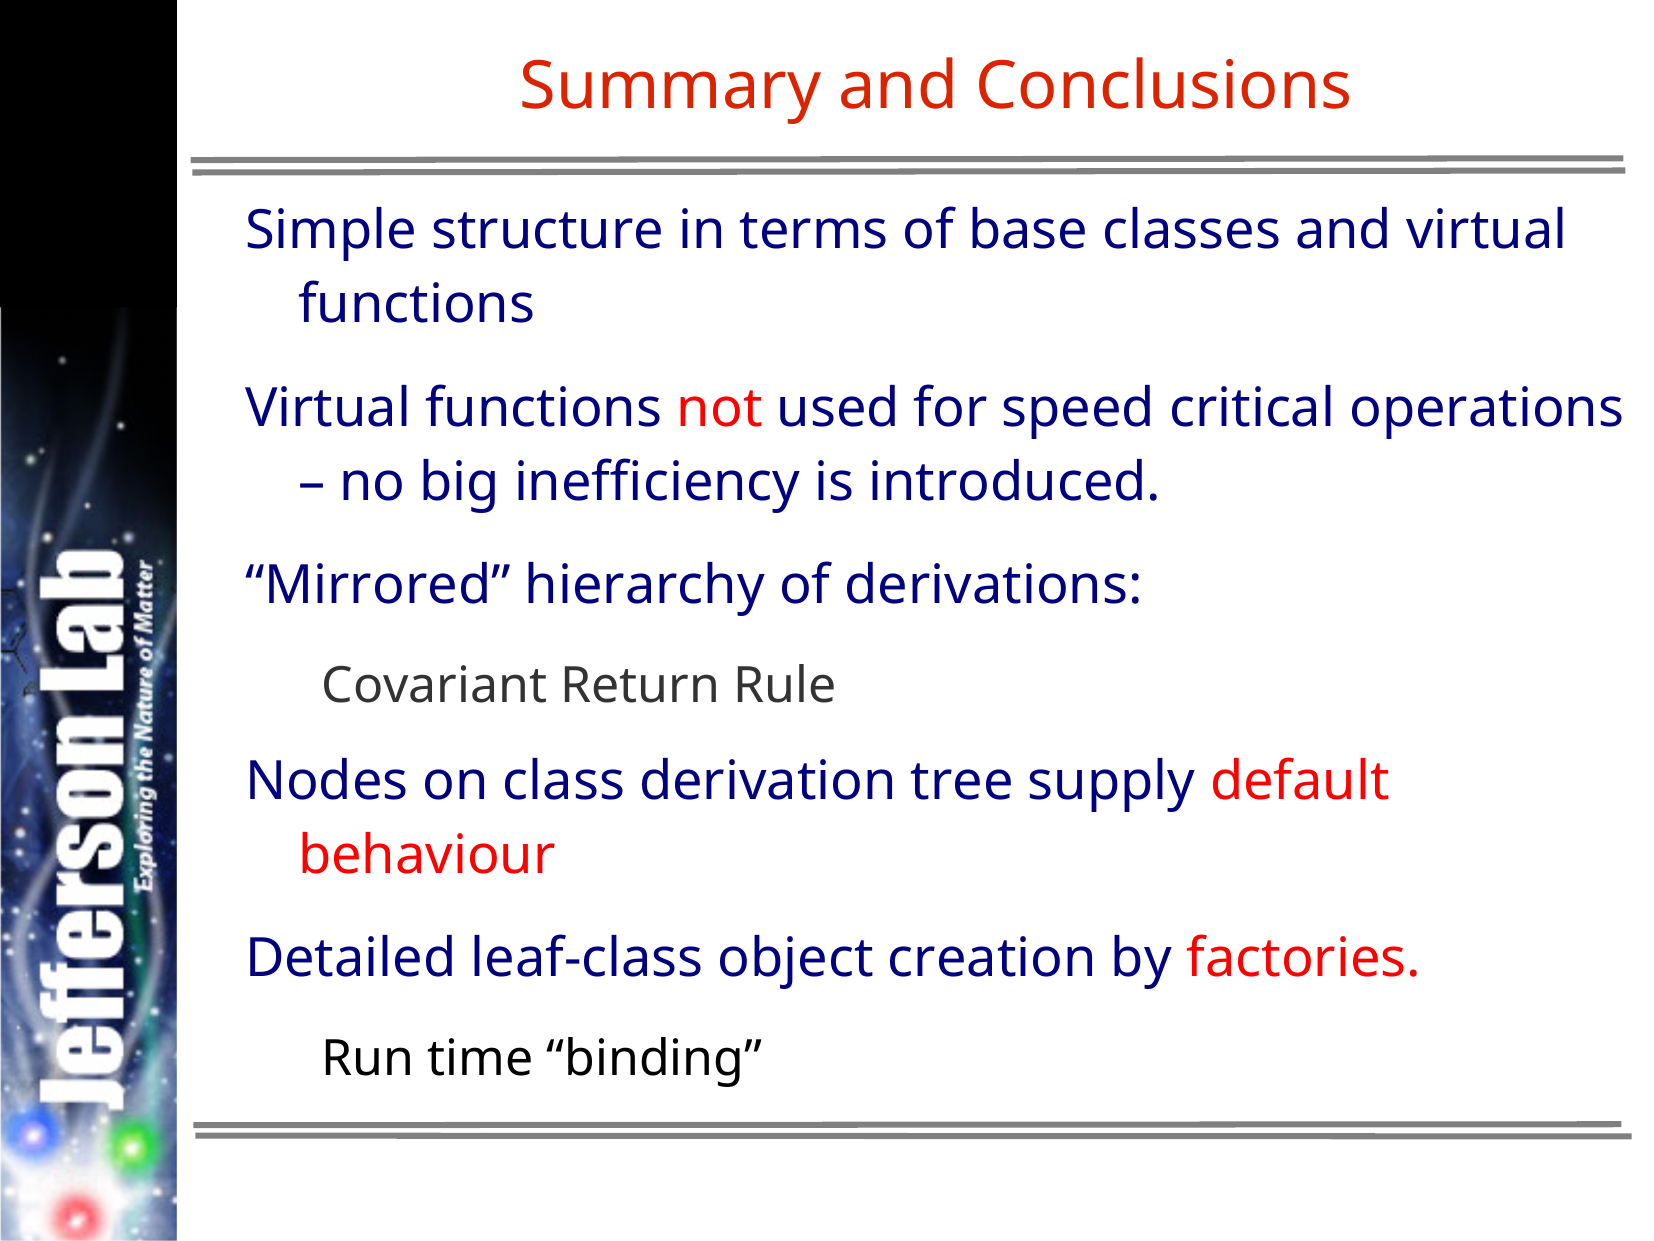

# Summary and Conclusions
Simple structure in terms of base classes and virtual functions
Virtual functions not used for speed critical operations – no big inefficiency is introduced.
“Mirrored” hierarchy of derivations:
Covariant Return Rule
Nodes on class derivation tree supply default behaviour
Detailed leaf-class object creation by factories.
Run time “binding”